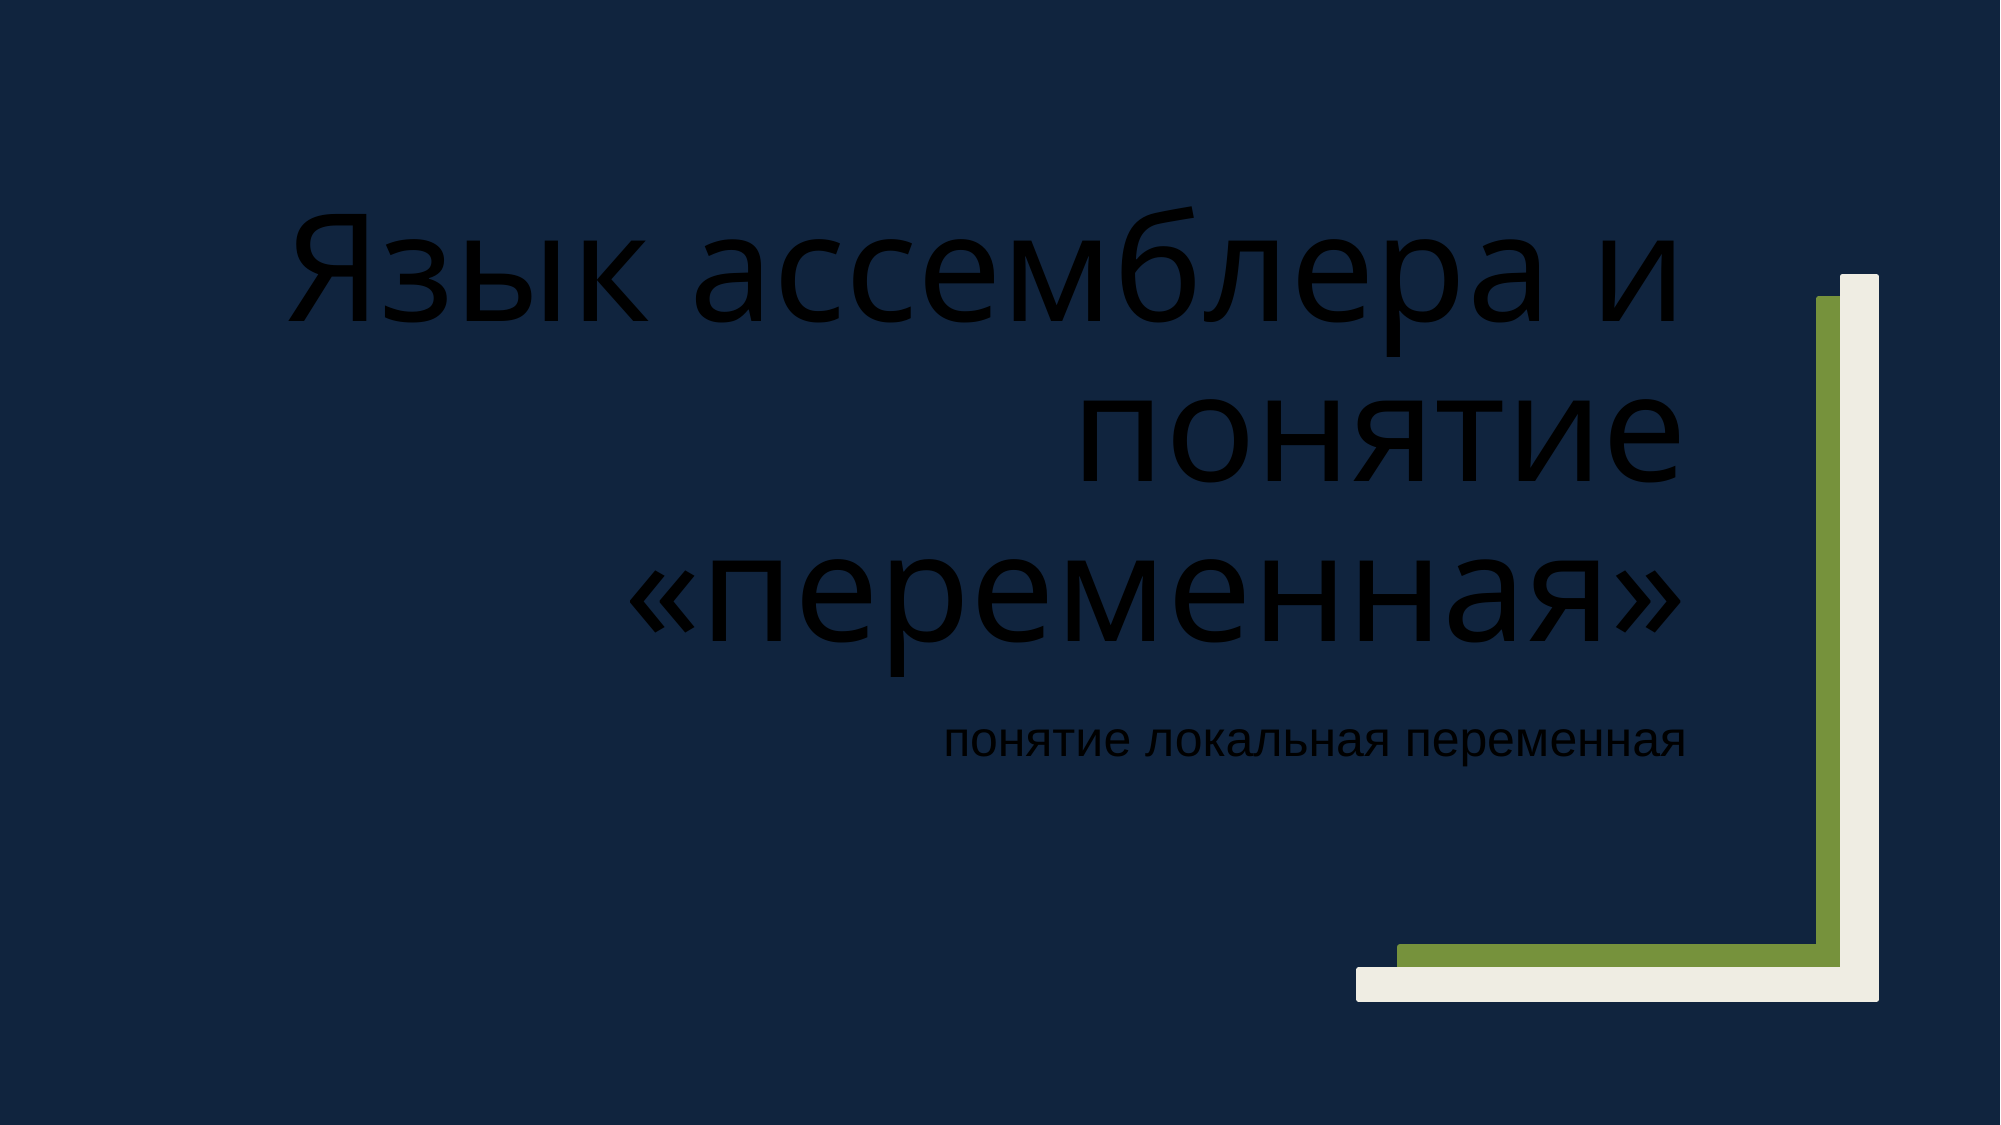

# Язык ассемблера и понятие «переменная»
понятие локальная переменная